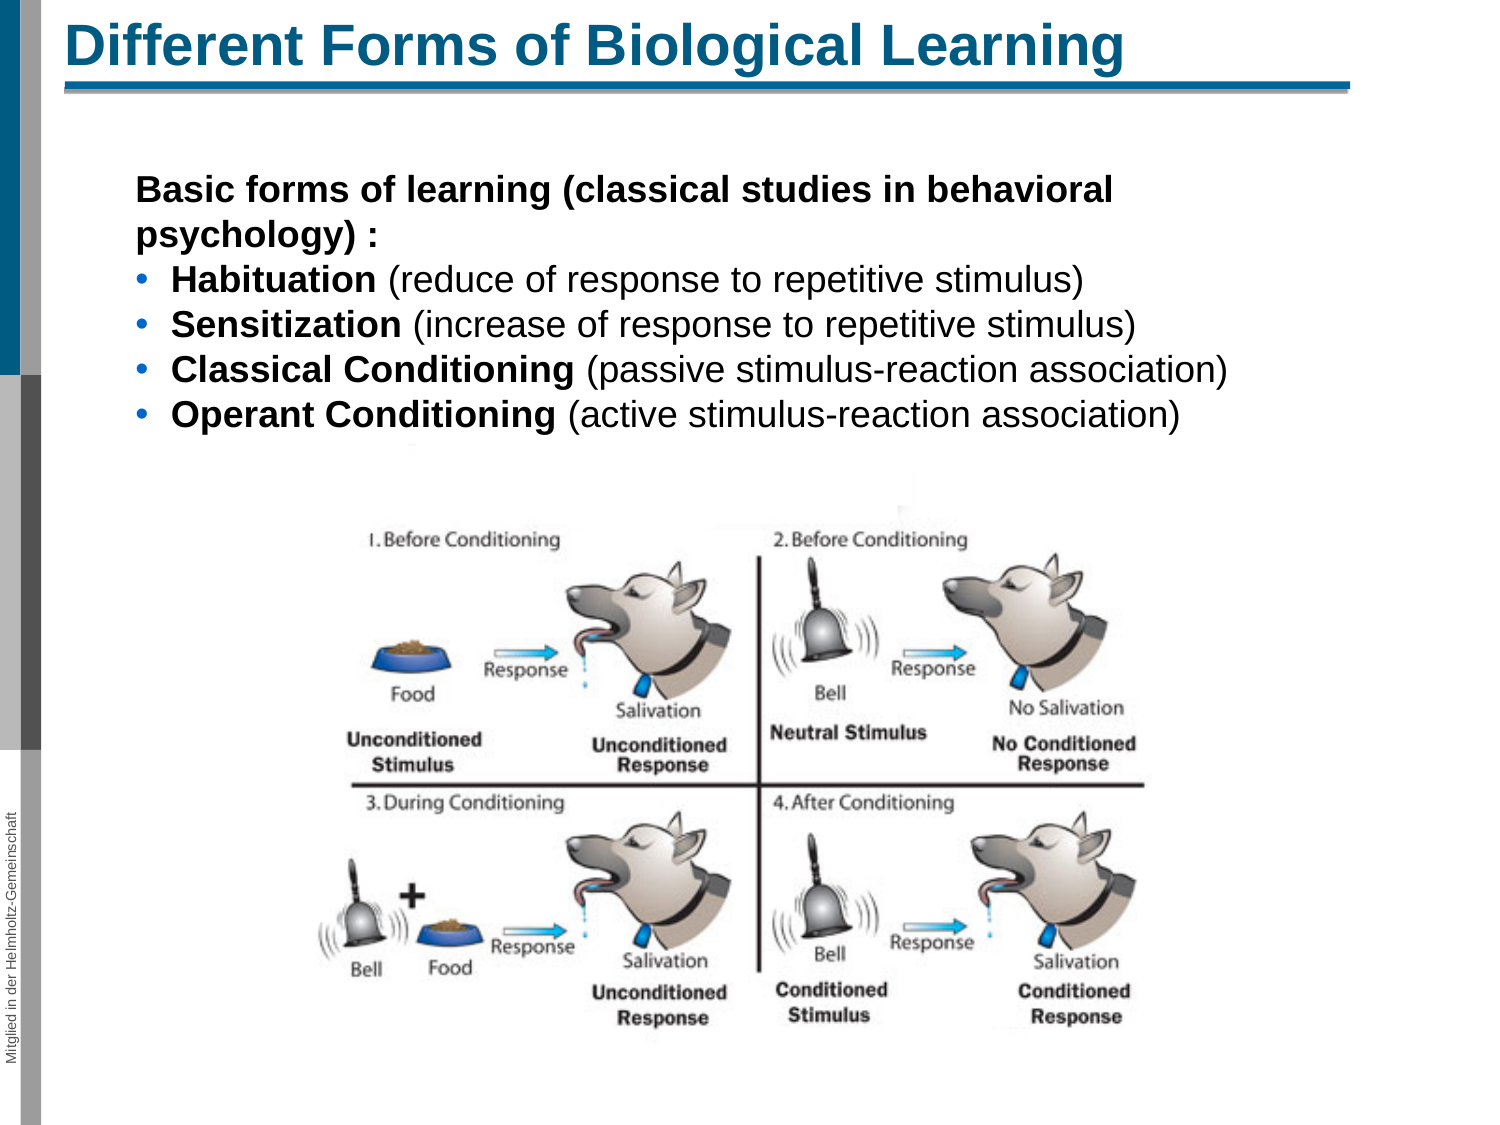

Different Forms of Biological Learning
Basic forms of learning (classical studies in behavioral psychology) :
Habituation (reduce of response to repetitive stimulus)
Sensitization (increase of response to repetitive stimulus)
Classical Conditioning (passive stimulus-reaction association)
Operant Conditioning (active stimulus-reaction association)